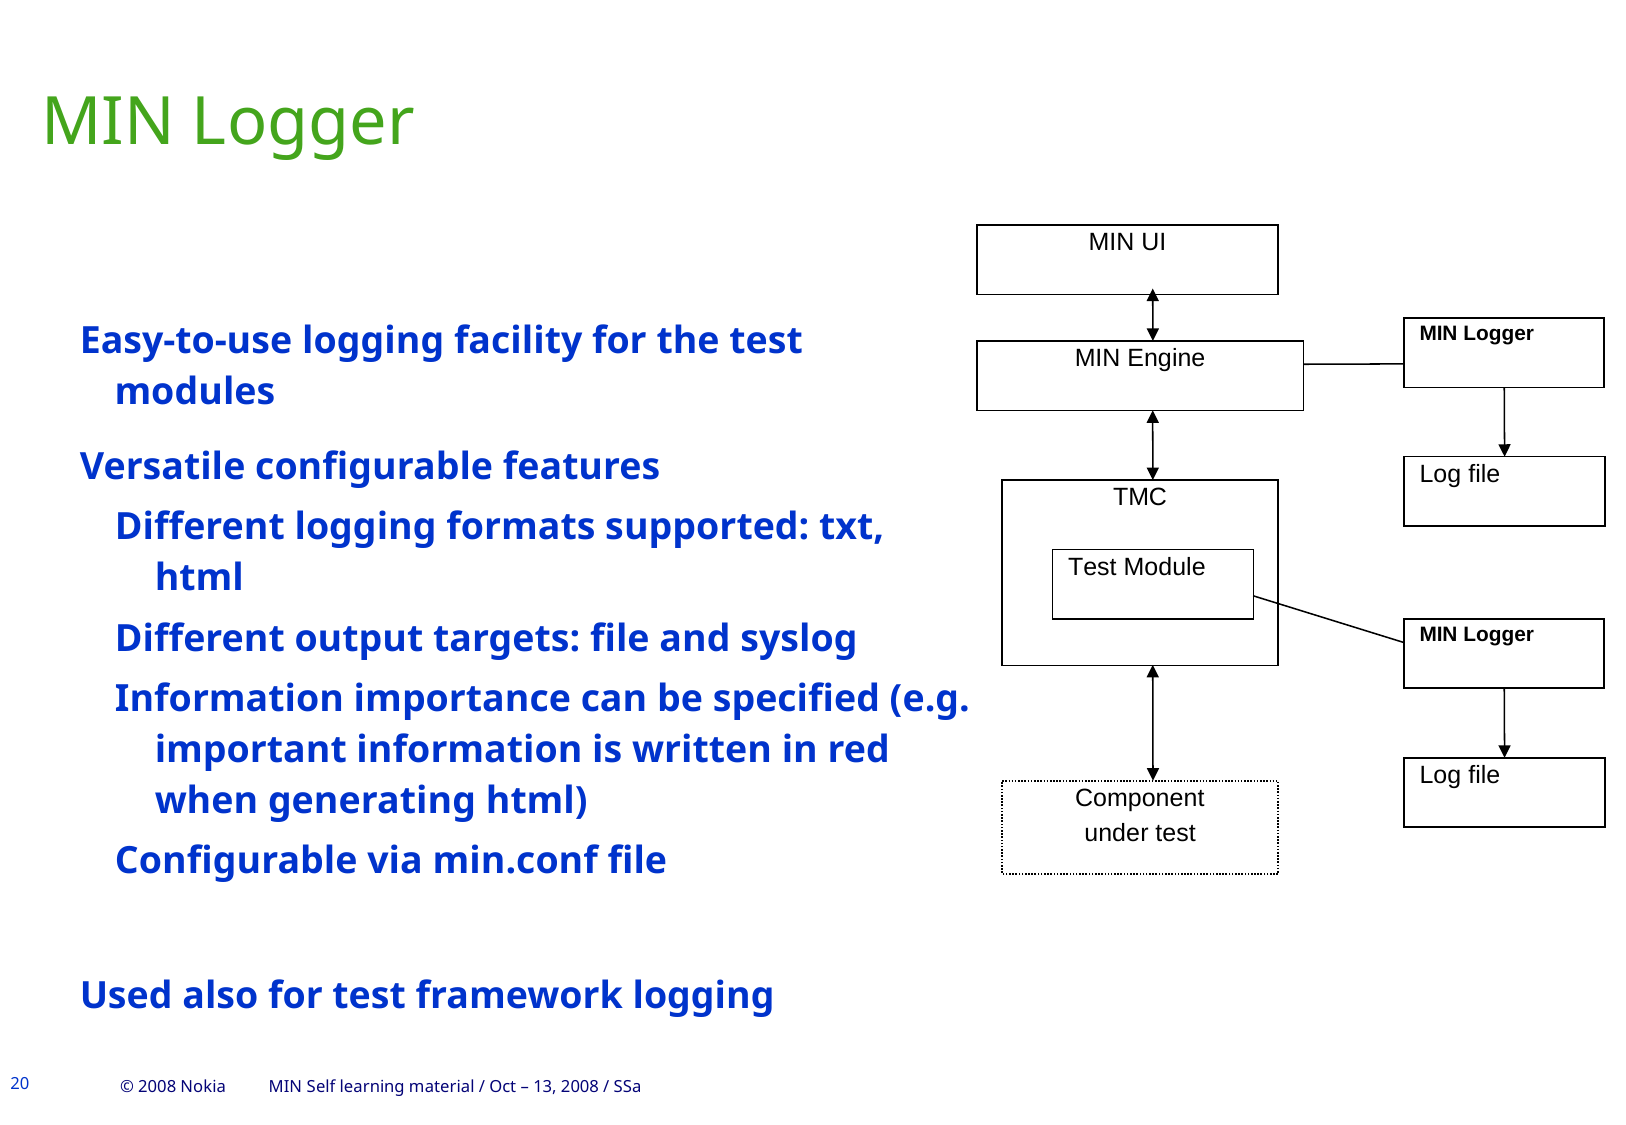

# MIN Logger
MIN UI
MIN Logger
MIN Engine
Log file
TMC
Test Module
MIN Logger
Log file
Component
under test
Easy-to-use logging facility for the test modules
Versatile configurable features
Different logging formats supported: txt, html
Different output targets: file and syslog
Information importance can be specified (e.g. important information is written in red when generating html)
Configurable via min.conf file
Used also for test framework logging